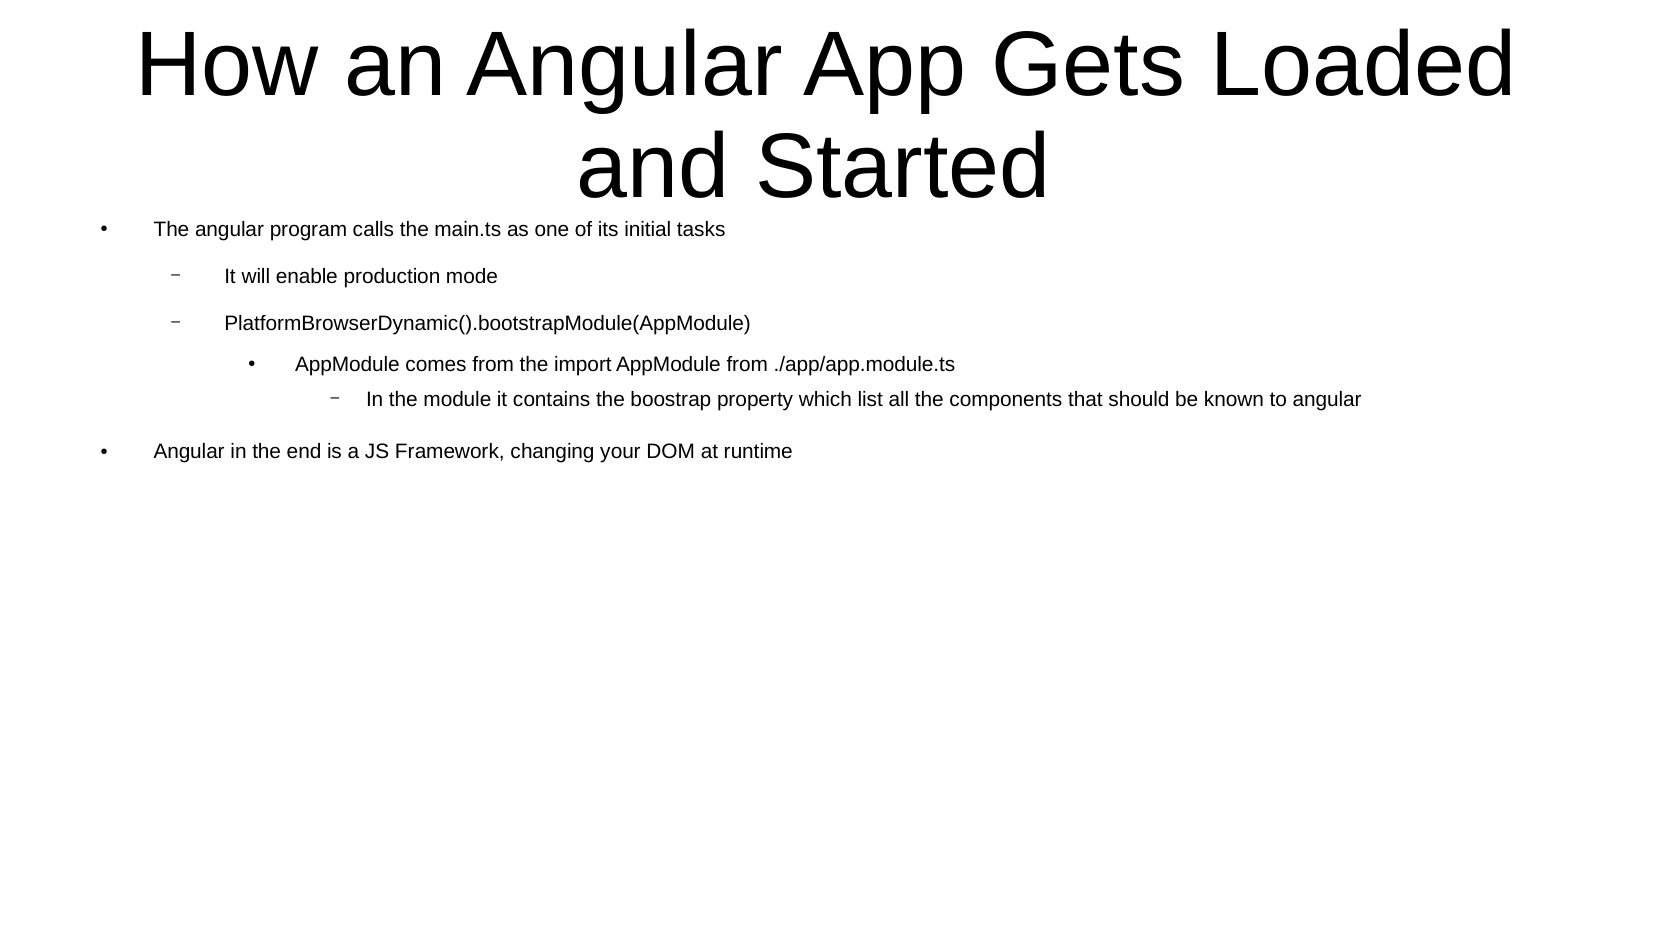

# How an Angular App Gets Loaded and Started
The angular program calls the main.ts as one of its initial tasks
It will enable production mode
PlatformBrowserDynamic().bootstrapModule(AppModule)
AppModule comes from the import AppModule from ./app/app.module.ts
In the module it contains the boostrap property which list all the components that should be known to angular
Angular in the end is a JS Framework, changing your DOM at runtime